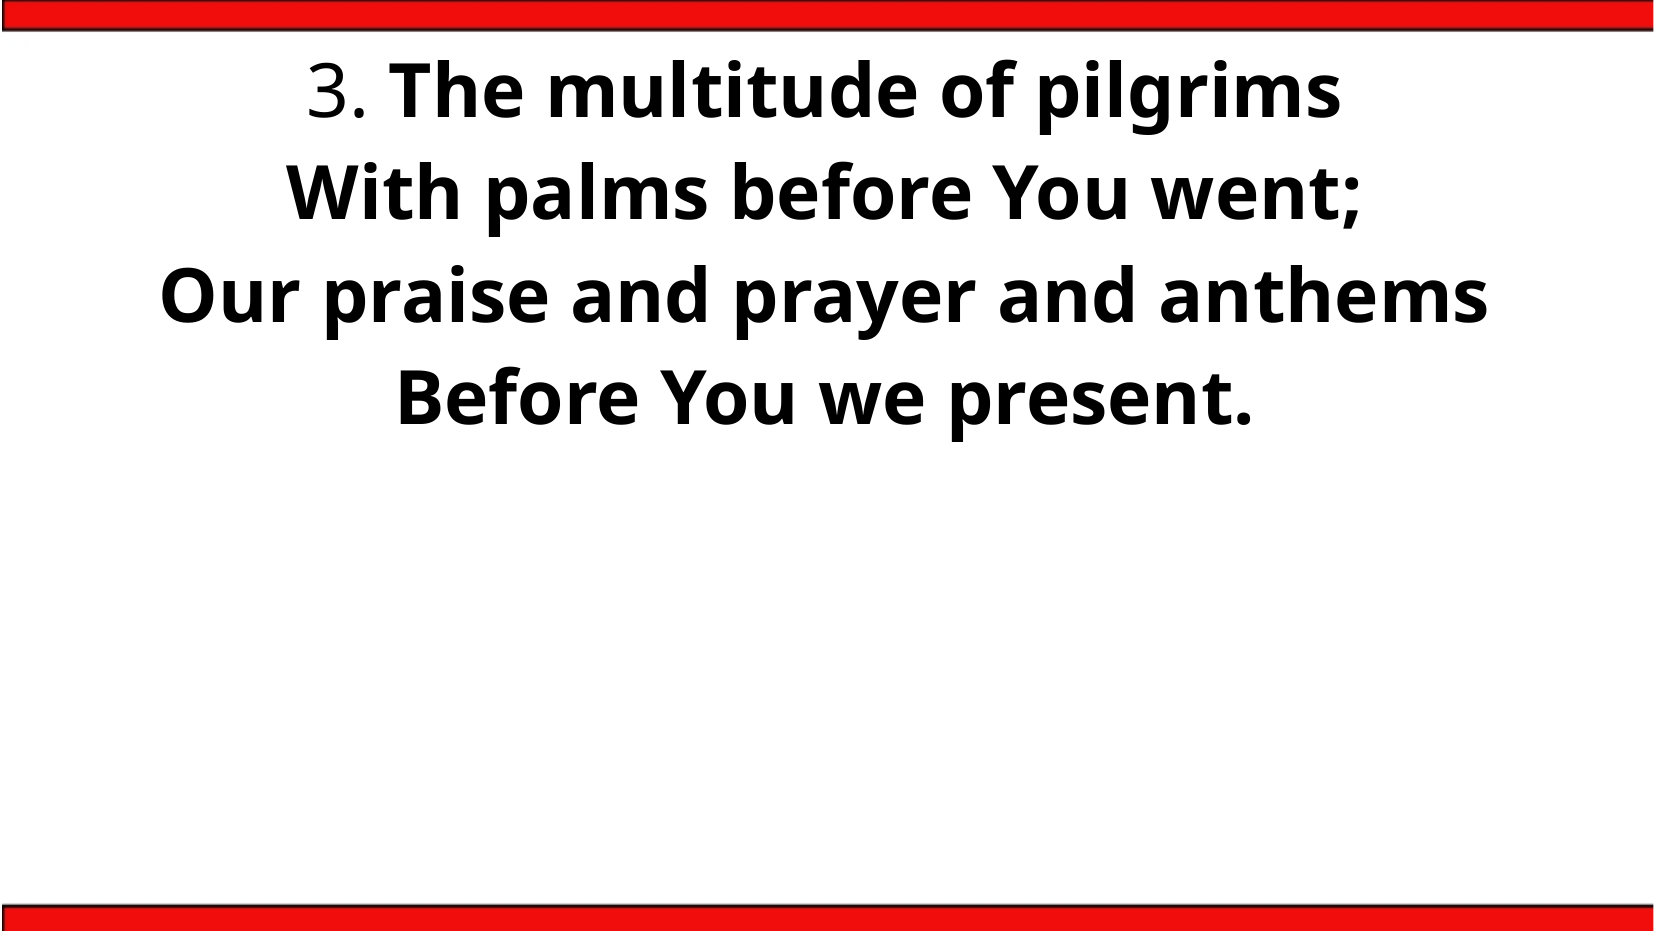

3. The multitude of pilgrims
With palms before You went;
Our praise and prayer and anthems
Before You we present.